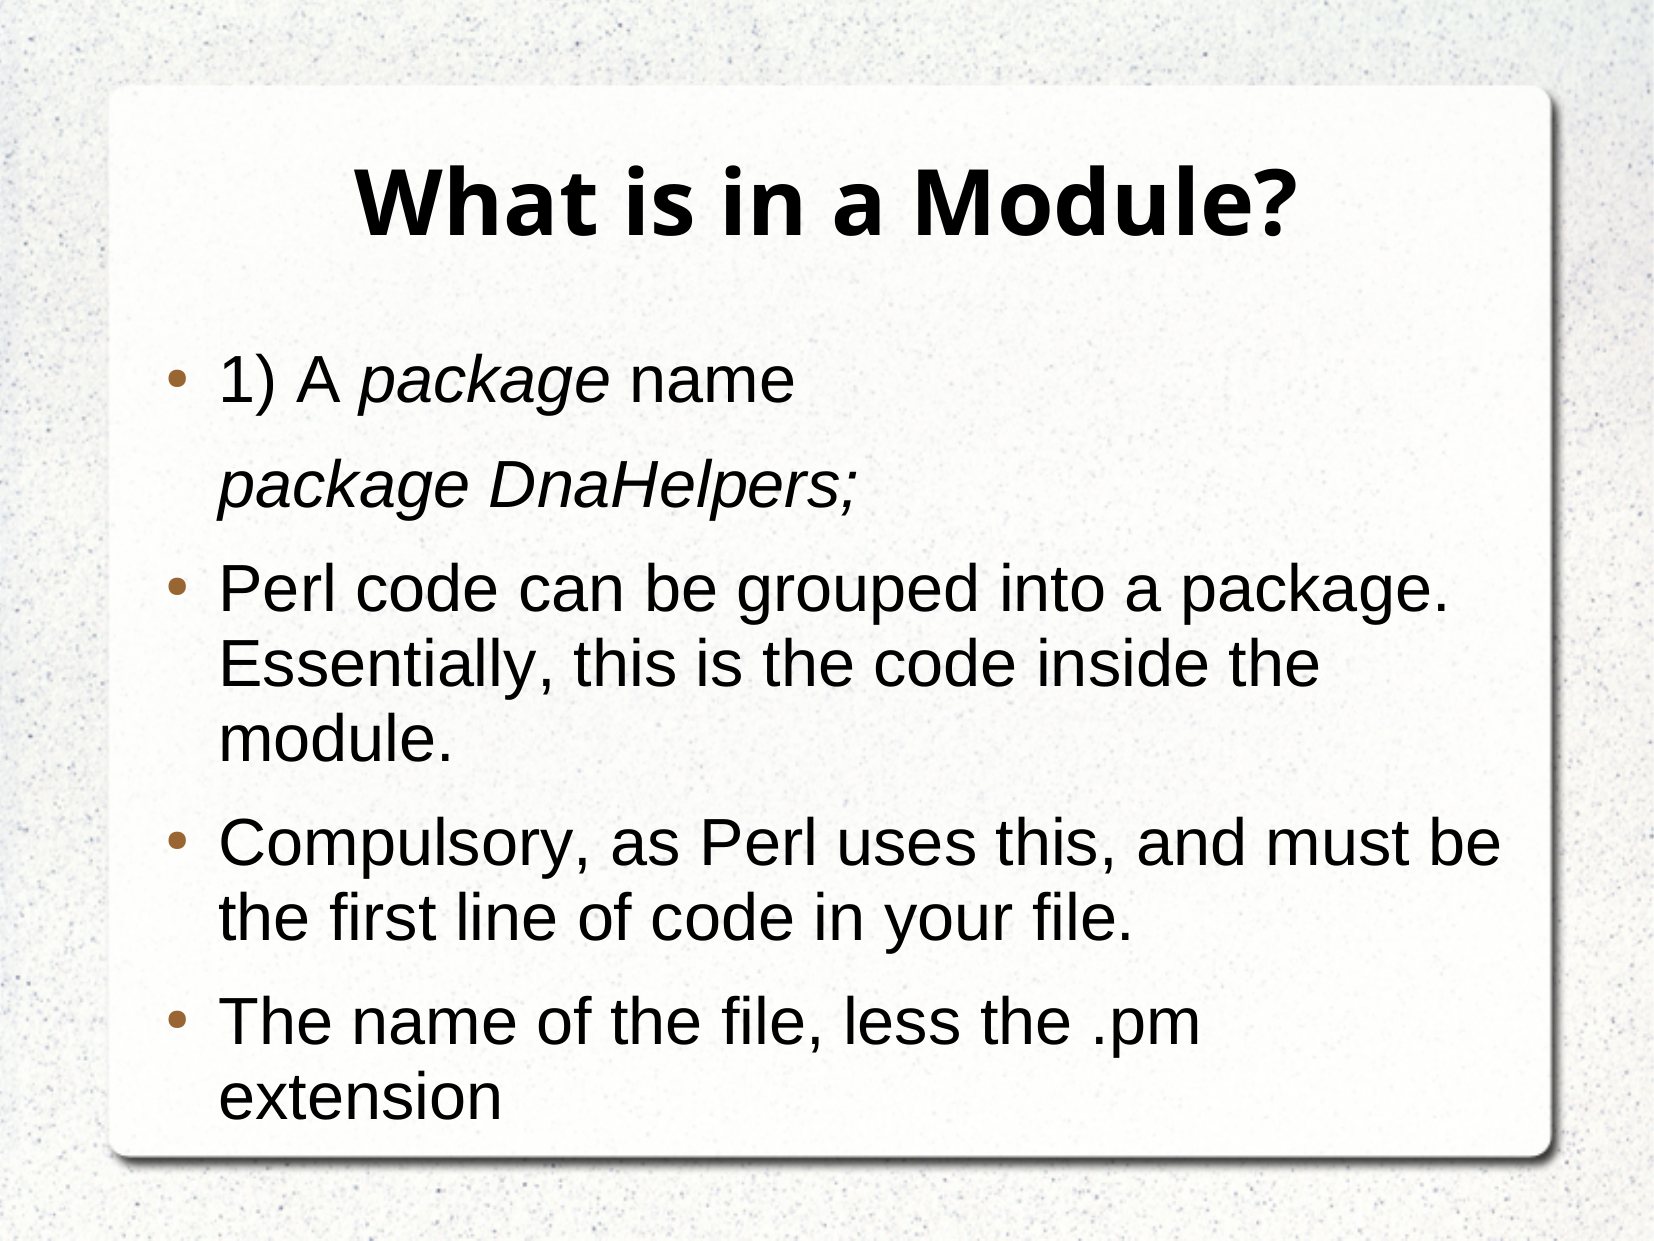

# What is in a Module?
1) A package name
package DnaHelpers;
Perl code can be grouped into a package. Essentially, this is the code inside the module.
Compulsory, as Perl uses this, and must be the first line of code in your file.
The name of the file, less the .pm extension